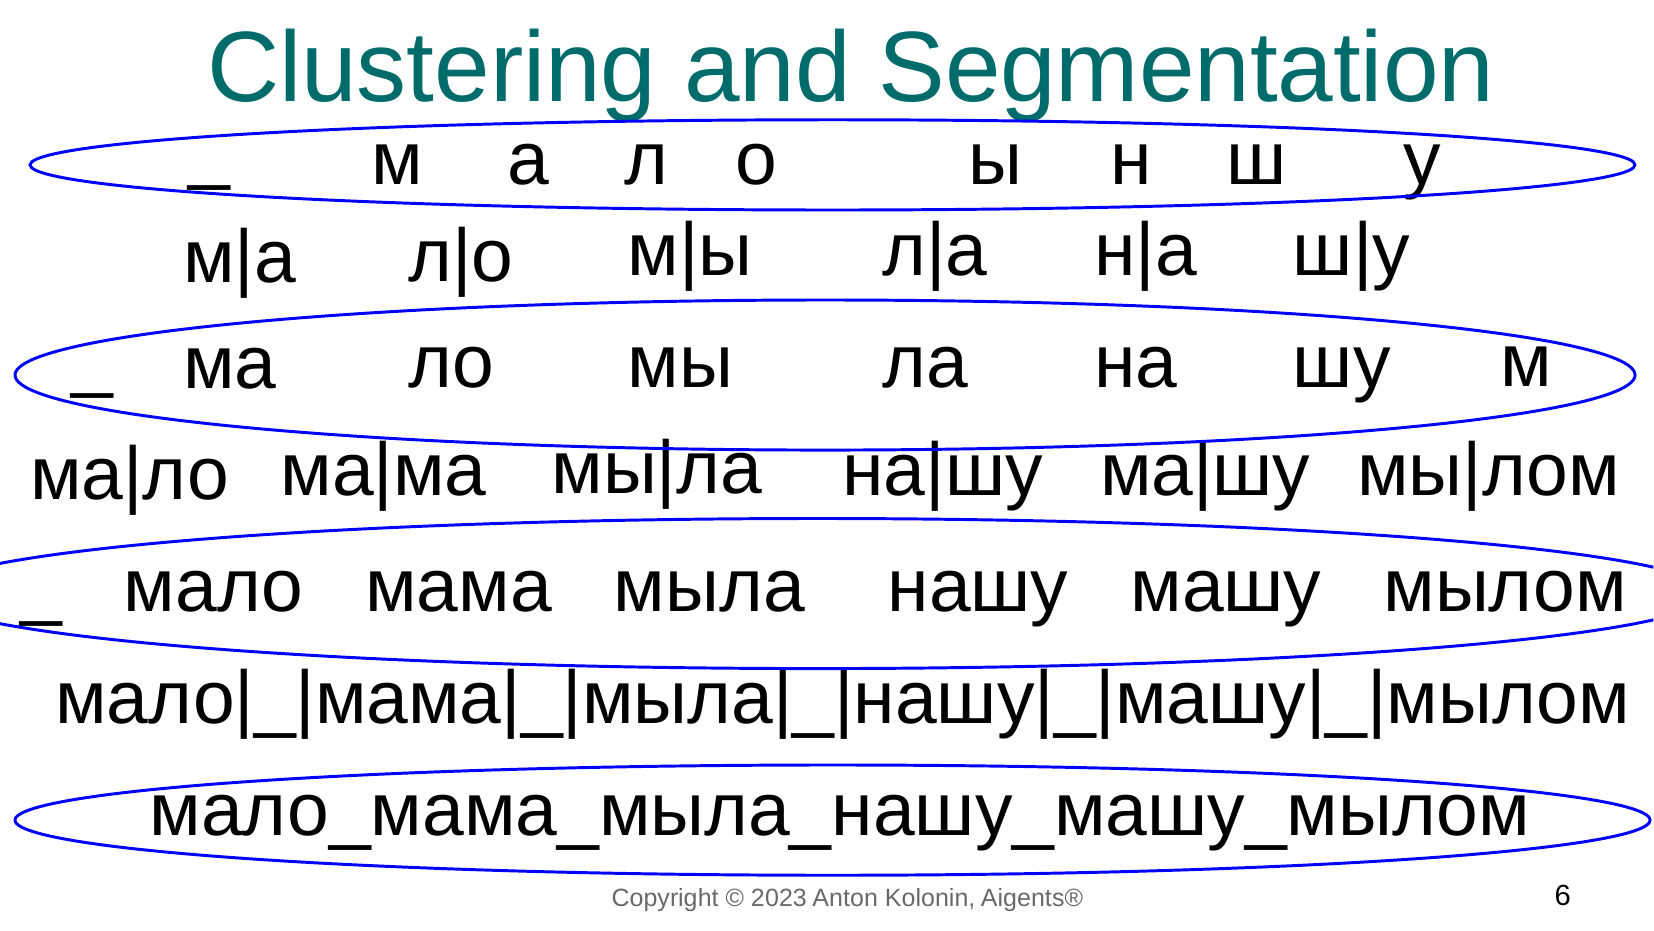

Clustering and Segmentation
_
м
а
л
о
ы
н
ш
у
м|ы
л|а
н|а
ш|у
л|о
м|а
_
м
ло
мы
ла
на
шу
ма
мы|ла
ма|ма
на|шу
ма|шу
мы|лом
ма|ло
_ мало мама мыла нашу машу мылом
мало|_|мама|_|мыла|_|нашу|_|машу|_|мылом
мало_мама_мыла_нашу_машу_мылом
Copyright © 2023 Anton Kolonin, Aigents®
6